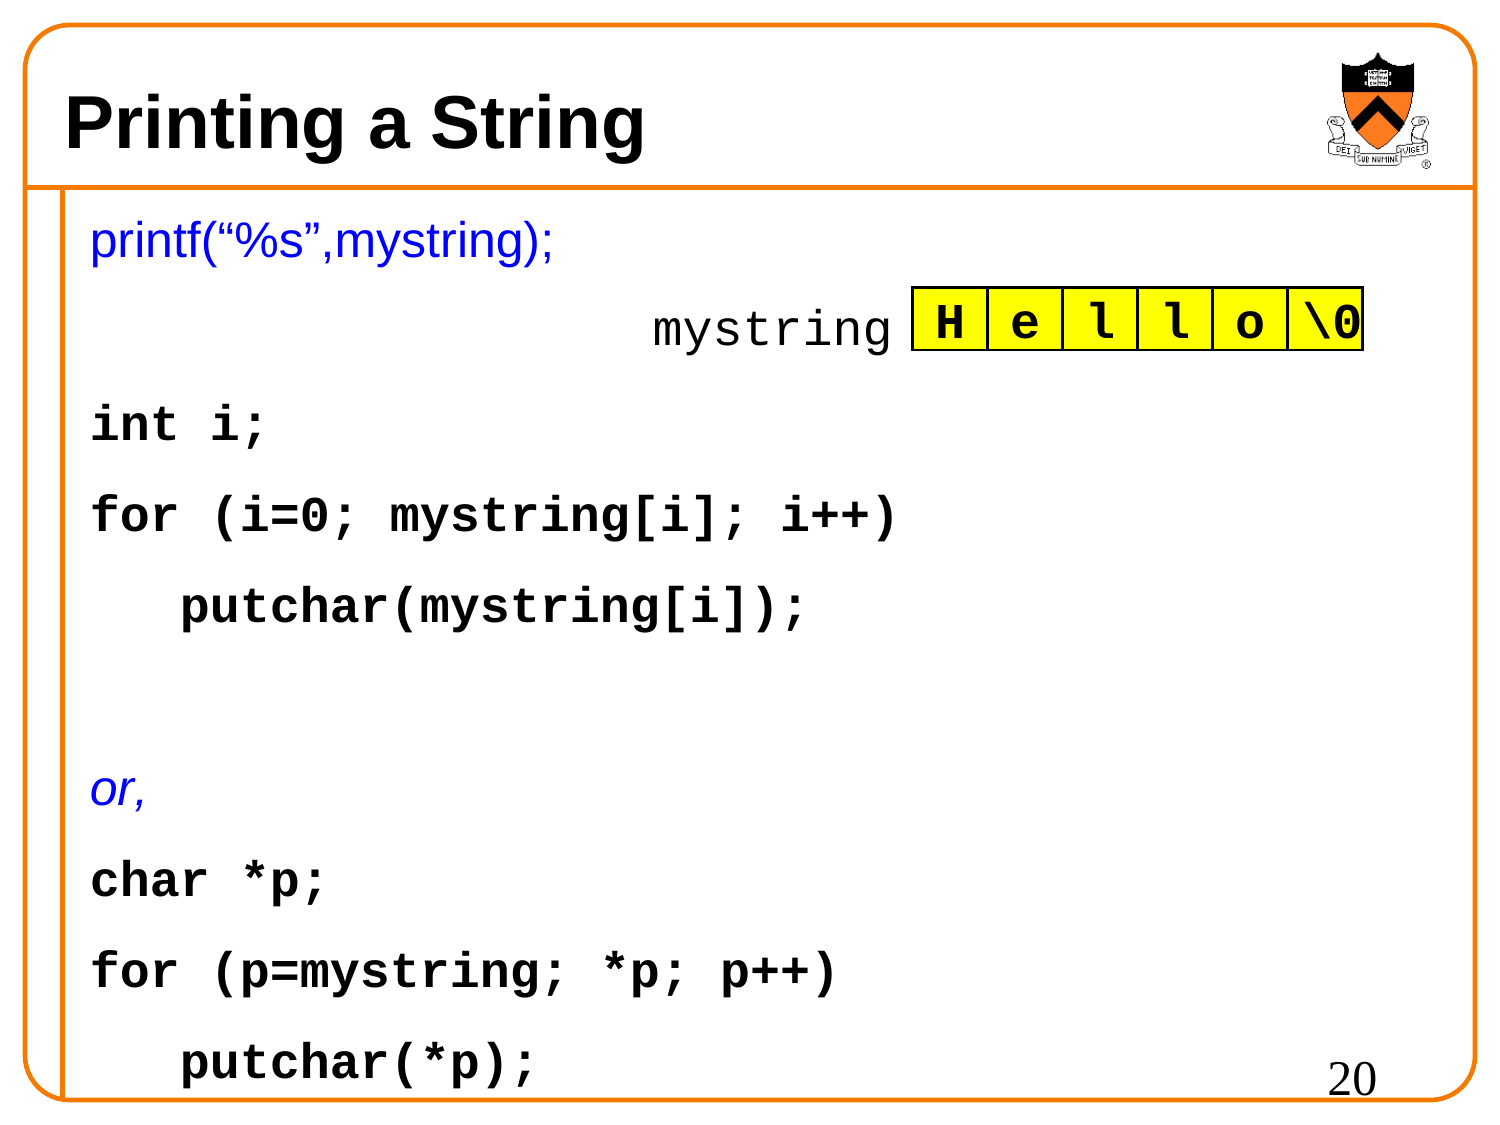

# Printing a String
printf(“%s”,mystring);
int i;
for (i=0; mystring[i]; i++)
 putchar(mystring[i]);
or,
char *p;
for (p=mystring; *p; p++)
 putchar(*p);
mystring
H
e
l
l
o
\0
20